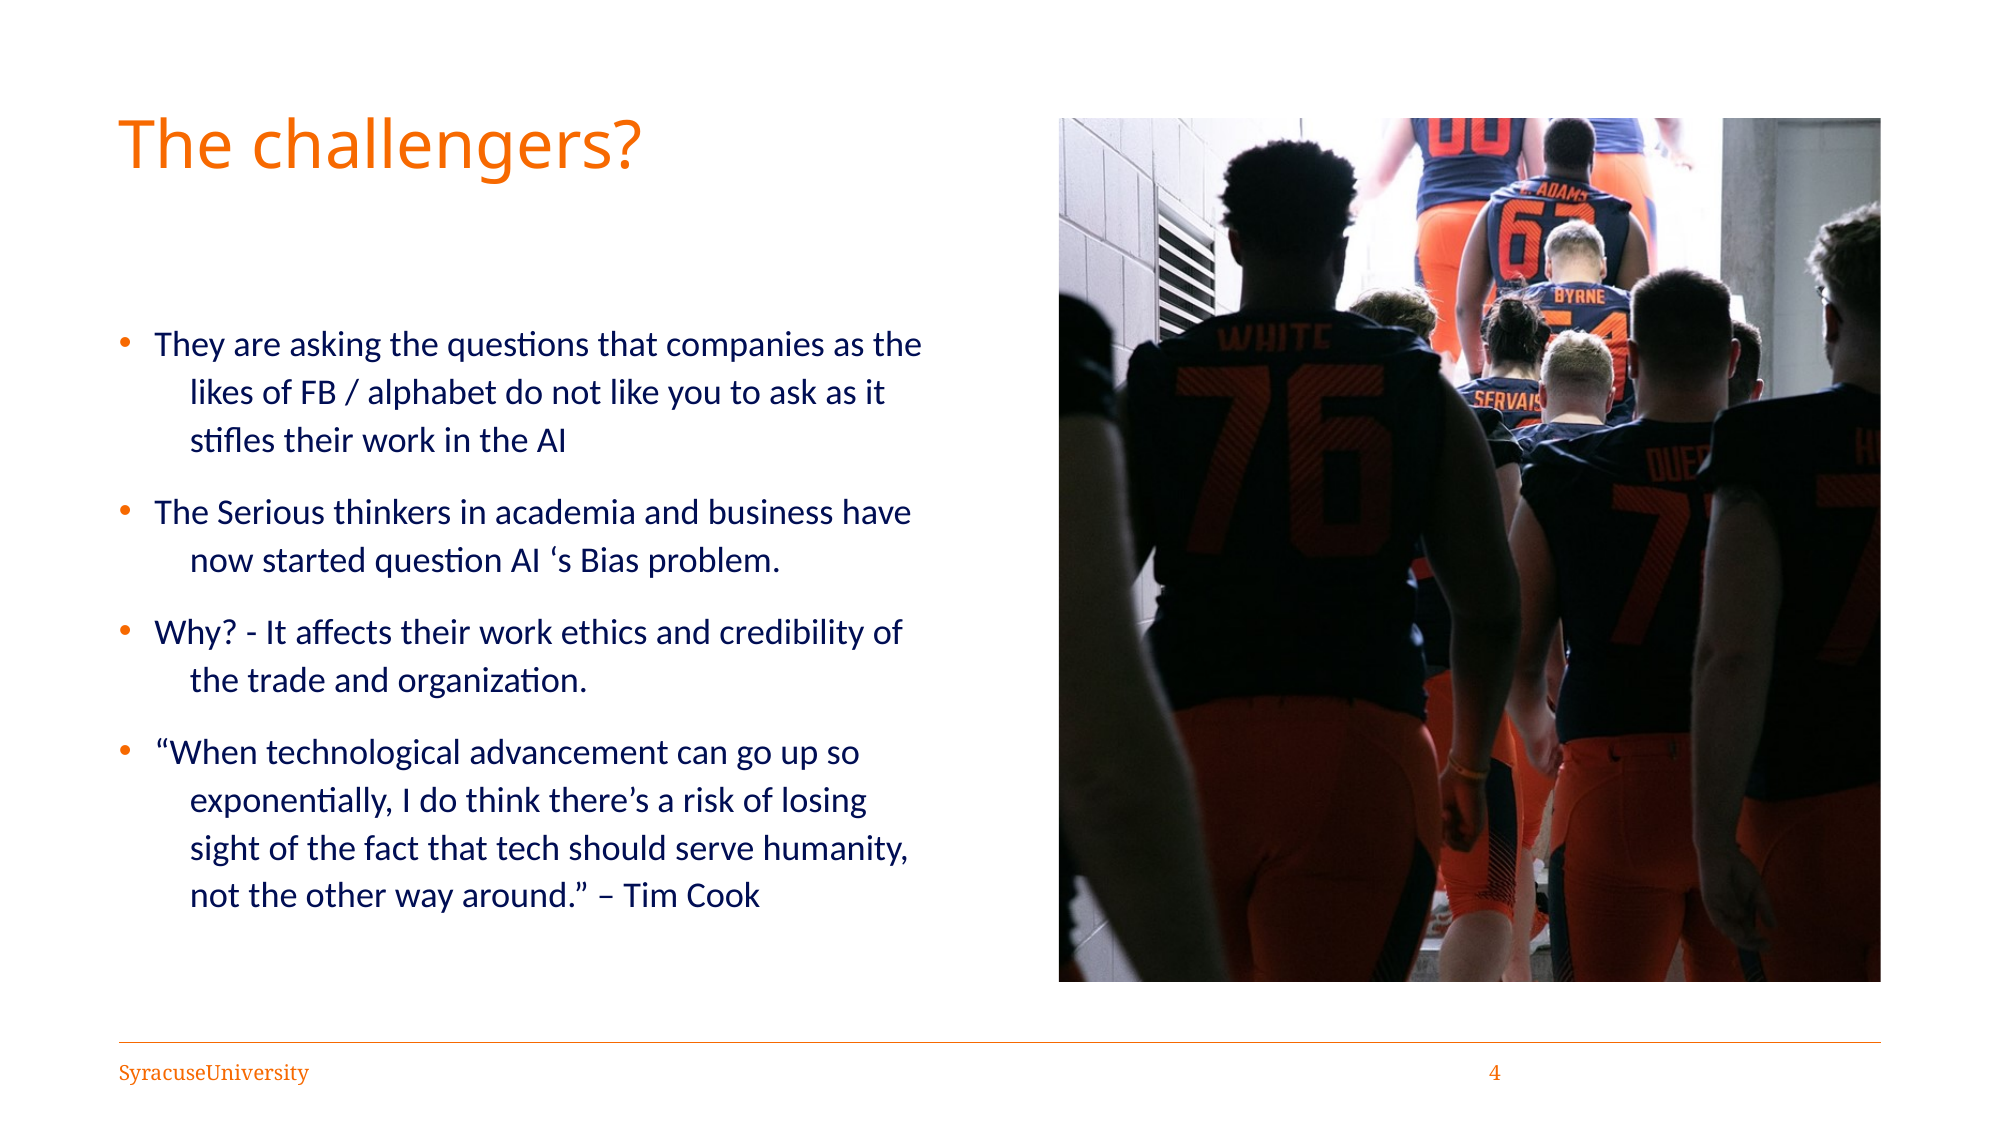

# The challengers?
They are asking the questions that companies as the likes of FB / alphabet do not like you to ask as it stifles their work in the AI
The Serious thinkers in academia and business have now started question AI ‘s Bias problem.
Why? - It affects their work ethics and credibility of the trade and organization.
“When technological advancement can go up so exponentially, I do think there’s a risk of losing sight of the fact that tech should serve humanity, not the other way around.” – Tim Cook